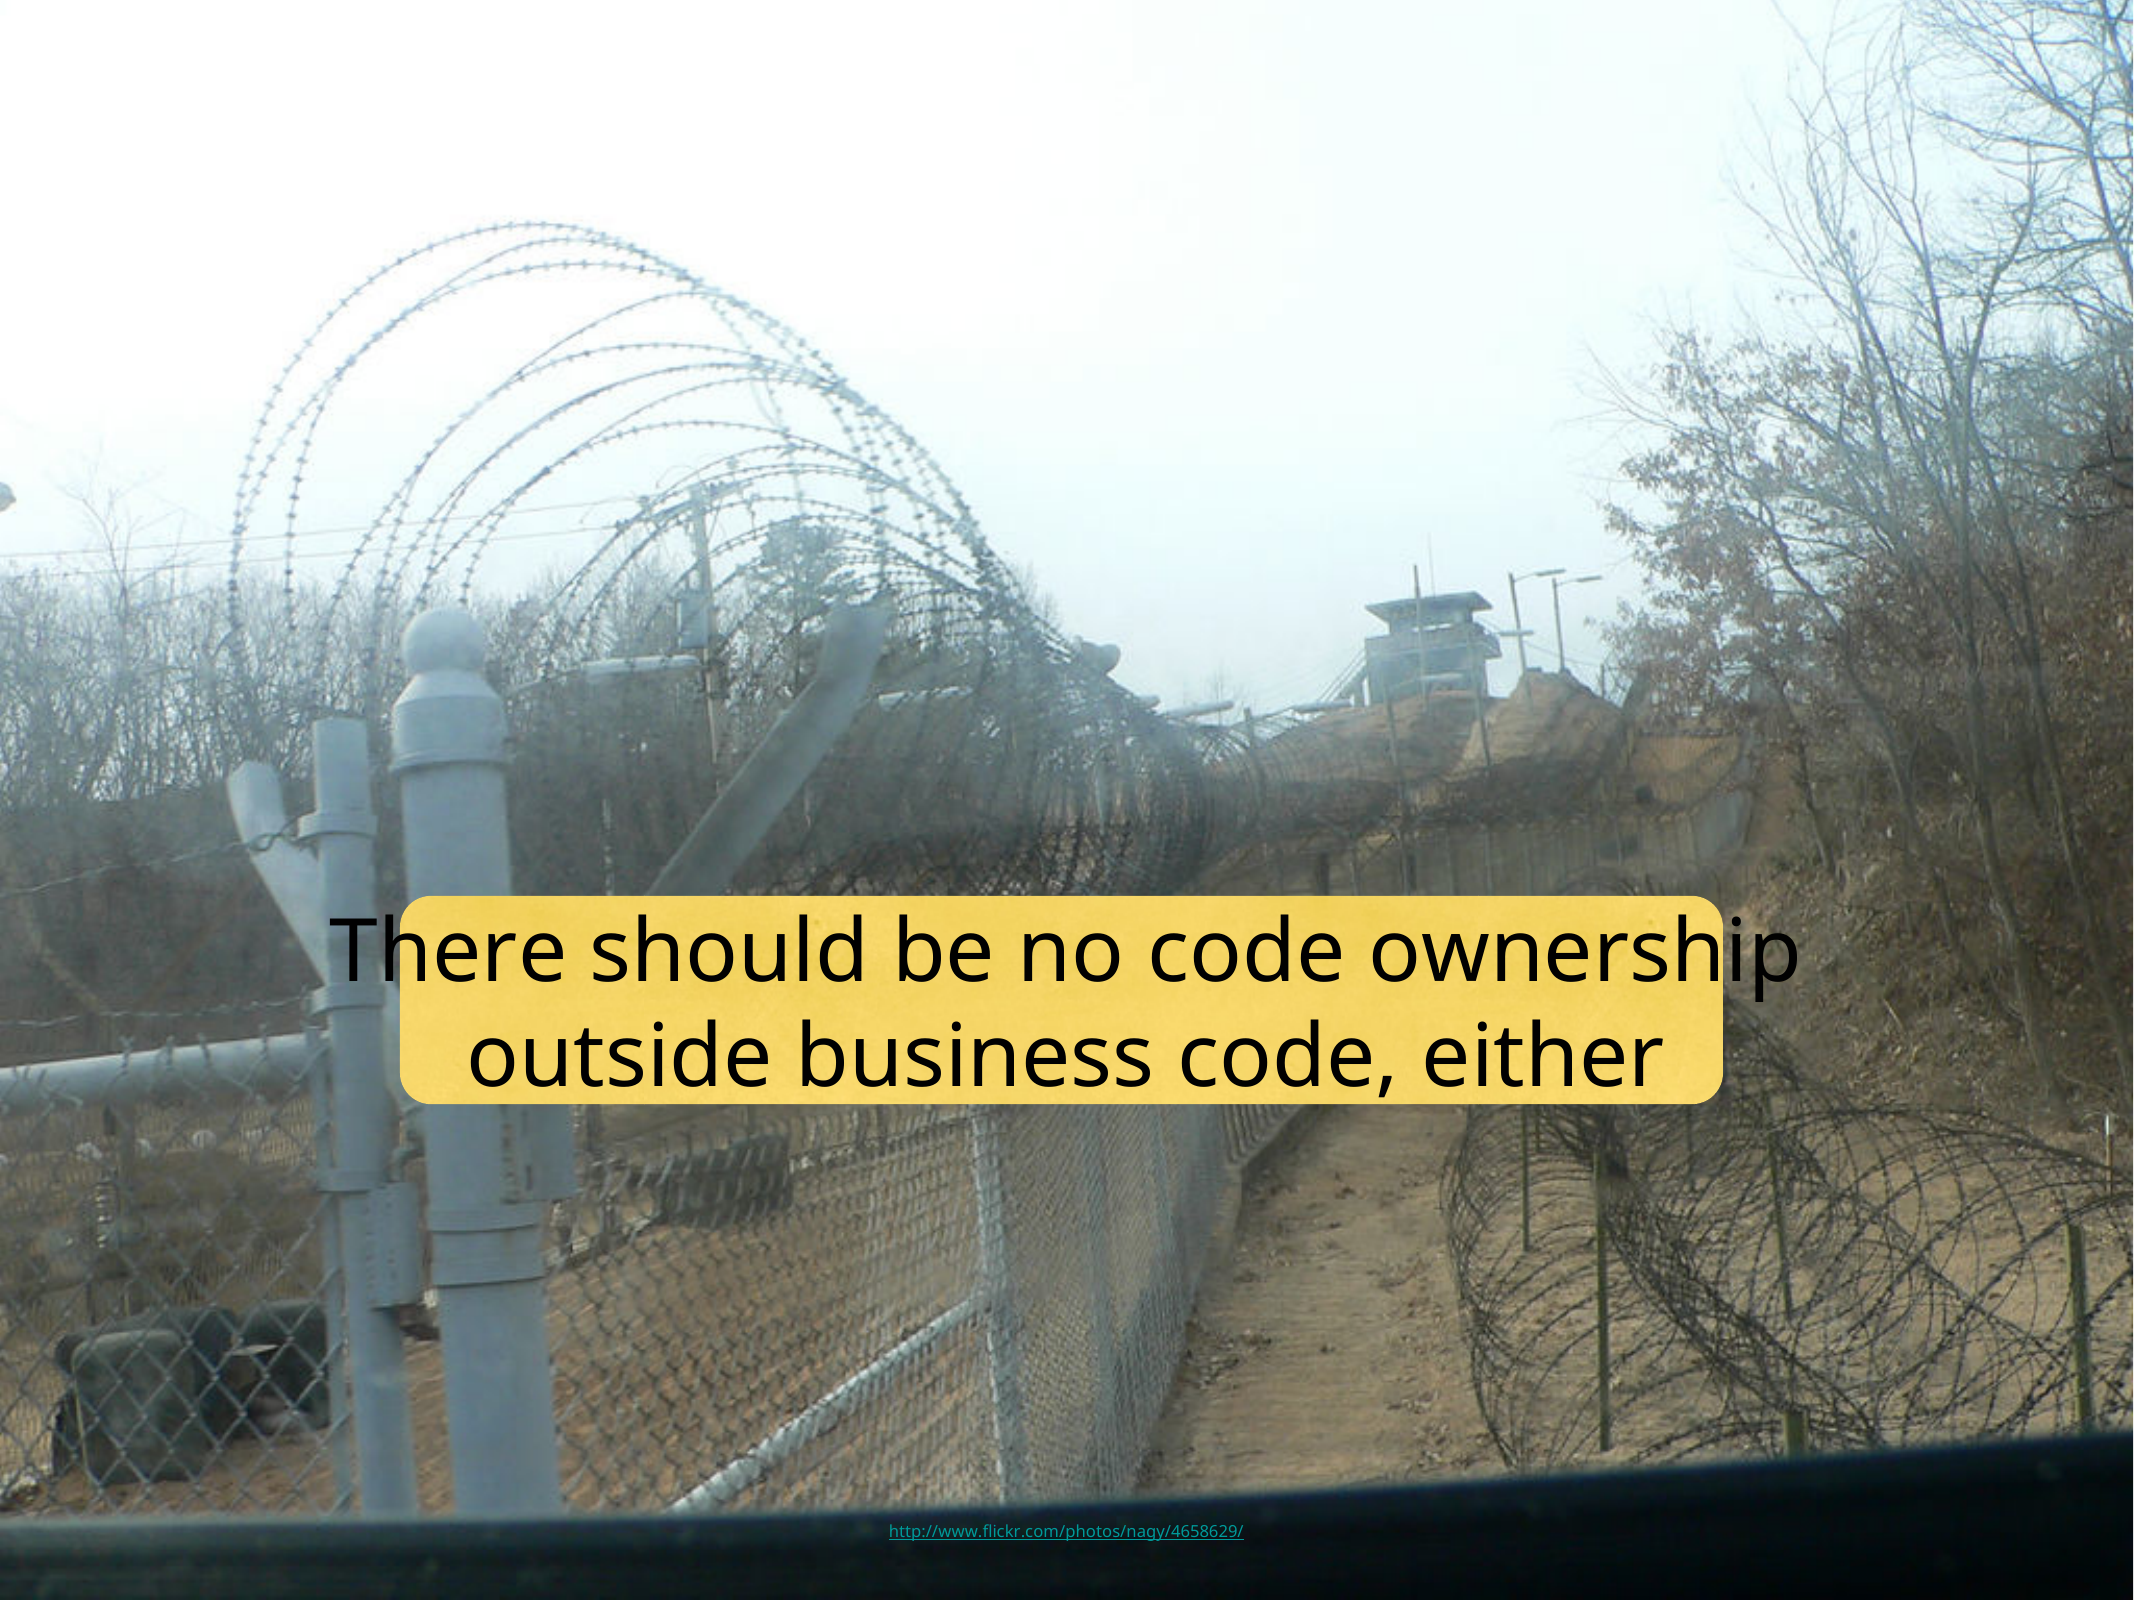

There should be no code ownership
outside business code, either
http://www.flickr.com/photos/nagy/4658629/